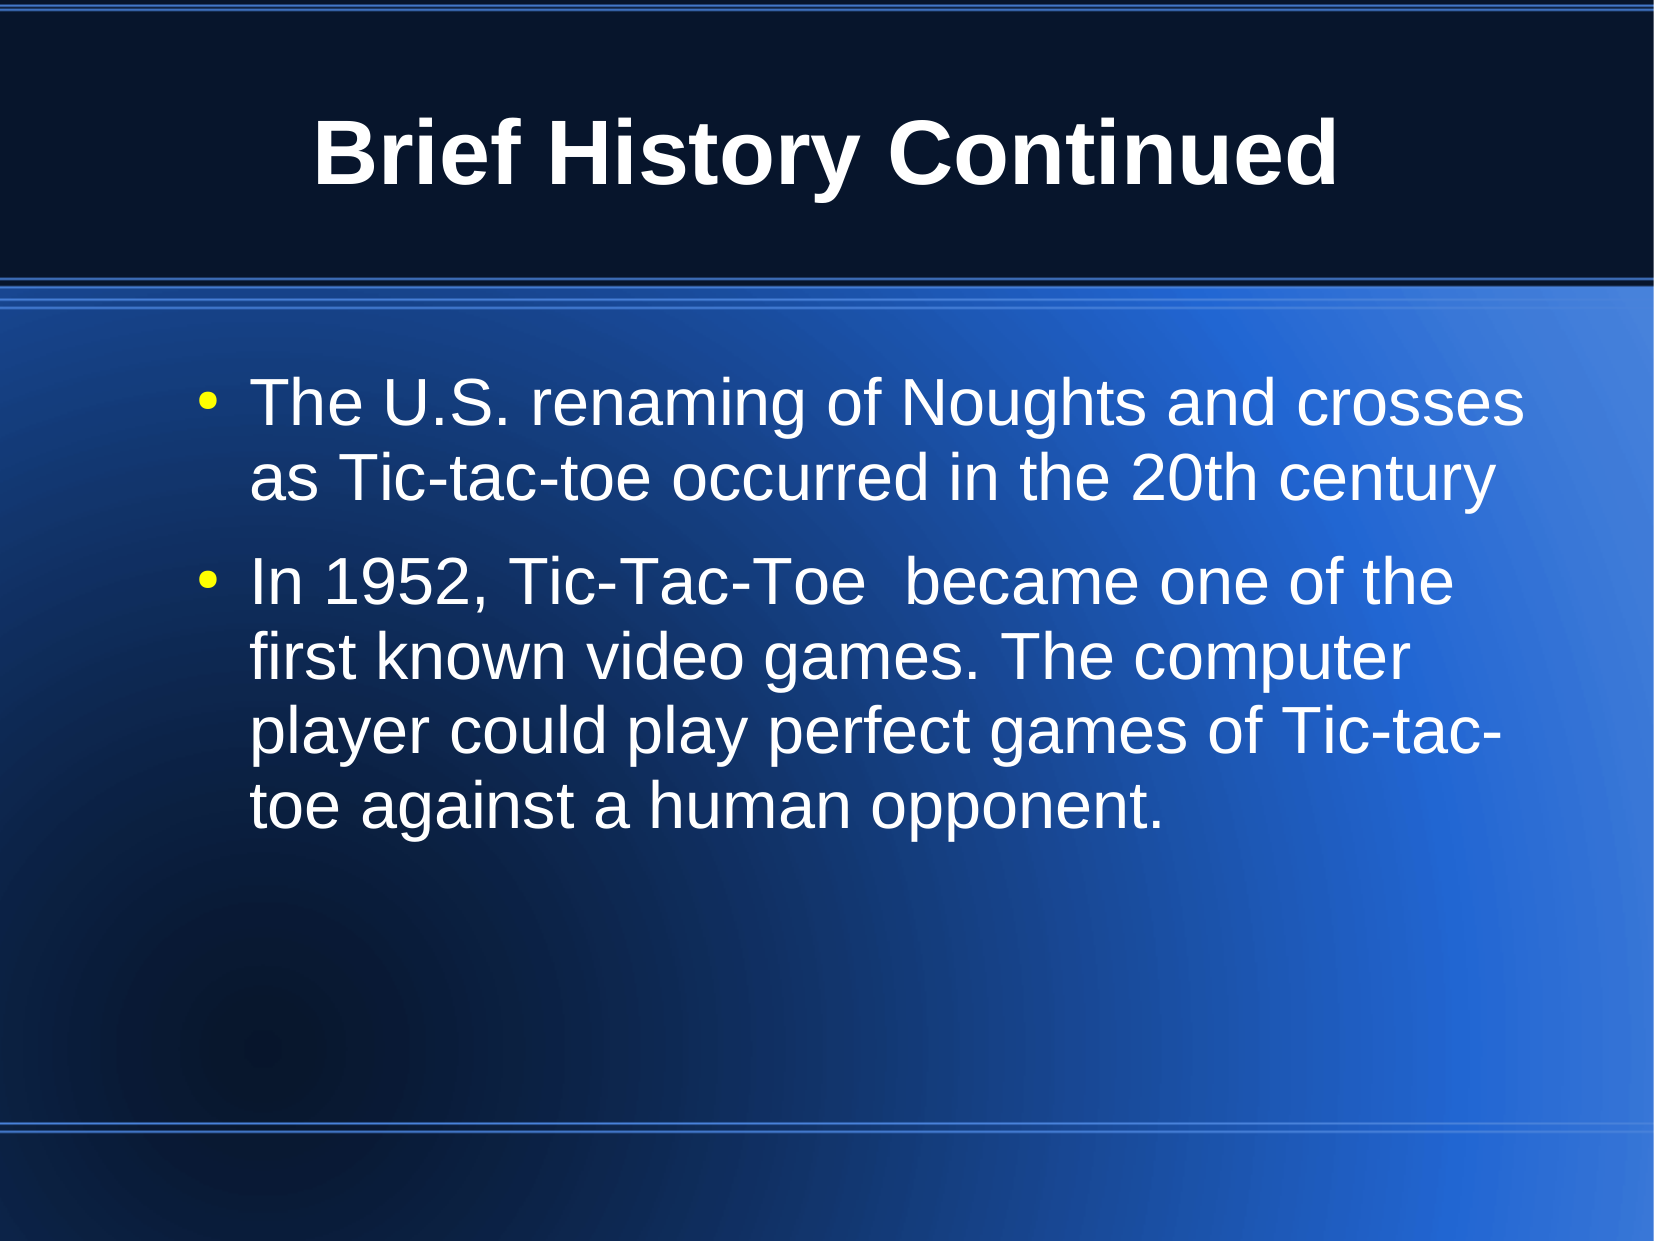

# Brief History Continued
The U.S. renaming of Noughts and crosses as Tic-tac-toe occurred in the 20th century
In 1952, Tic-Tac-Toe became one of the first known video games. The computer player could play perfect games of Tic-tac-toe against a human opponent.